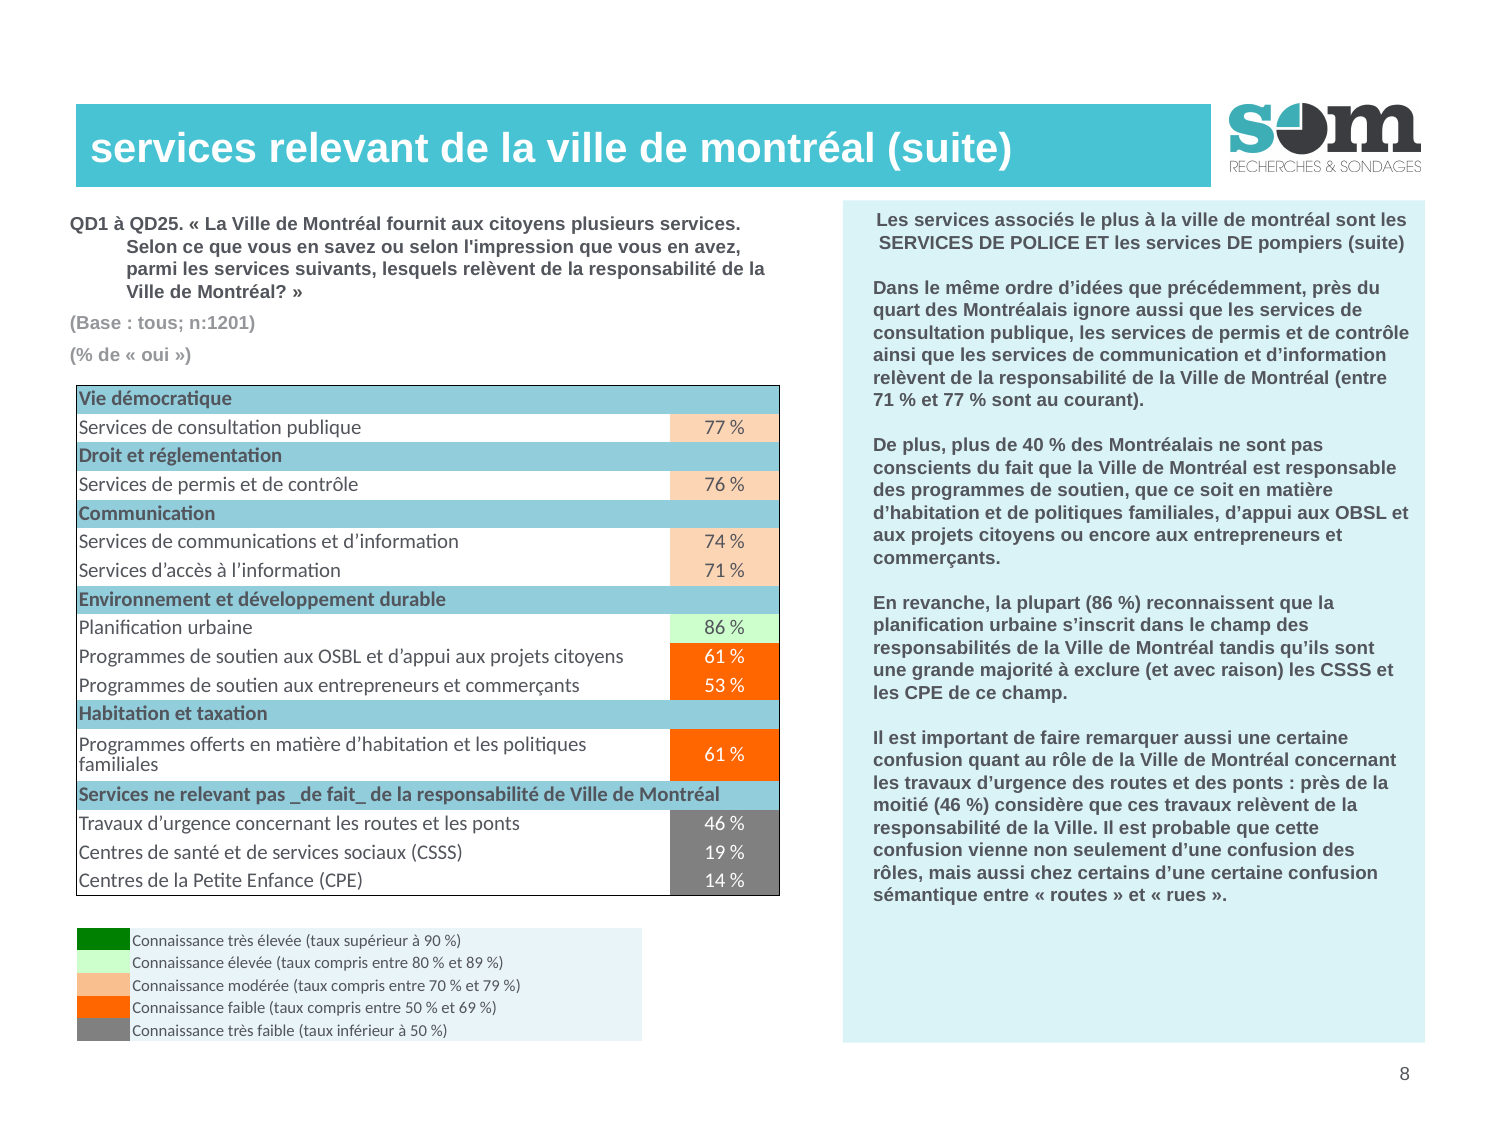

services relevant de la ville de montréal (suite)
# Les services associés le plus à la ville de montréal sont les SERVICES DE POLICE ET les services DE pompiers (suite)
Dans le même ordre d’idées que précédemment, près du quart des Montréalais ignore aussi que les services de consultation publique, les services de permis et de contrôle ainsi que les services de communication et d’information relèvent de la responsabilité de la Ville de Montréal (entre 71 % et 77 % sont au courant).
De plus, plus de 40 % des Montréalais ne sont pas conscients du fait que la Ville de Montréal est responsable des programmes de soutien, que ce soit en matière d’habitation et de politiques familiales, d’appui aux OBSL et aux projets citoyens ou encore aux entrepreneurs et commerçants.
En revanche, la plupart (86 %) reconnaissent que la planification urbaine s’inscrit dans le champ des responsabilités de la Ville de Montréal tandis qu’ils sont une grande majorité à exclure (et avec raison) les CSSS et les CPE de ce champ.
Il est important de faire remarquer aussi une certaine confusion quant au rôle de la Ville de Montréal concernant les travaux d’urgence des routes et des ponts : près de la moitié (46 %) considère que ces travaux relèvent de la responsabilité de la Ville. Il est probable que cette confusion vienne non seulement d’une confusion des rôles, mais aussi chez certains d’une certaine confusion sémantique entre « routes » et « rues ».
QD1 à QD25. « La Ville de Montréal fournit aux citoyens plusieurs services. Selon ce que vous en savez ou selon l'impression que vous en avez, parmi les services suivants, lesquels relèvent de la responsabilité de la Ville de Montréal? »
(Base : tous; n:1201)
(% de « oui »)
| Vie démocratique | |
| --- | --- |
| Services de consultation publique | 77 % |
| Droit et réglementation | |
| Services de permis et de contrôle | 76 % |
| Communication | |
| Services de communications et d’information | 74 % |
| Services d’accès à l’information | 71 % |
| Environnement et développement durable | |
| Planification urbaine | 86 % |
| Programmes de soutien aux OSBL et d’appui aux projets citoyens | 61 % |
| Programmes de soutien aux entrepreneurs et commerçants | 53 % |
| Habitation et taxation | |
| Programmes offerts en matière d’habitation et les politiques familiales | 61 % |
| Services ne relevant pas \_de fait\_ de la responsabilité de Ville de Montréal | |
| Travaux d’urgence concernant les routes et les ponts | 46 % |
| Centres de santé et de services sociaux (CSSS) | 19 % |
| Centres de la Petite Enfance (CPE) | 14 % |
| | Connaissance très élevée (taux supérieur à 90 %) |
| --- | --- |
| | Connaissance élevée (taux compris entre 80 % et 89 %) |
| | Connaissance modérée (taux compris entre 70 % et 79 %) |
| | Connaissance faible (taux compris entre 50 % et 69 %) |
| | Connaissance très faible (taux inférieur à 50 %) |